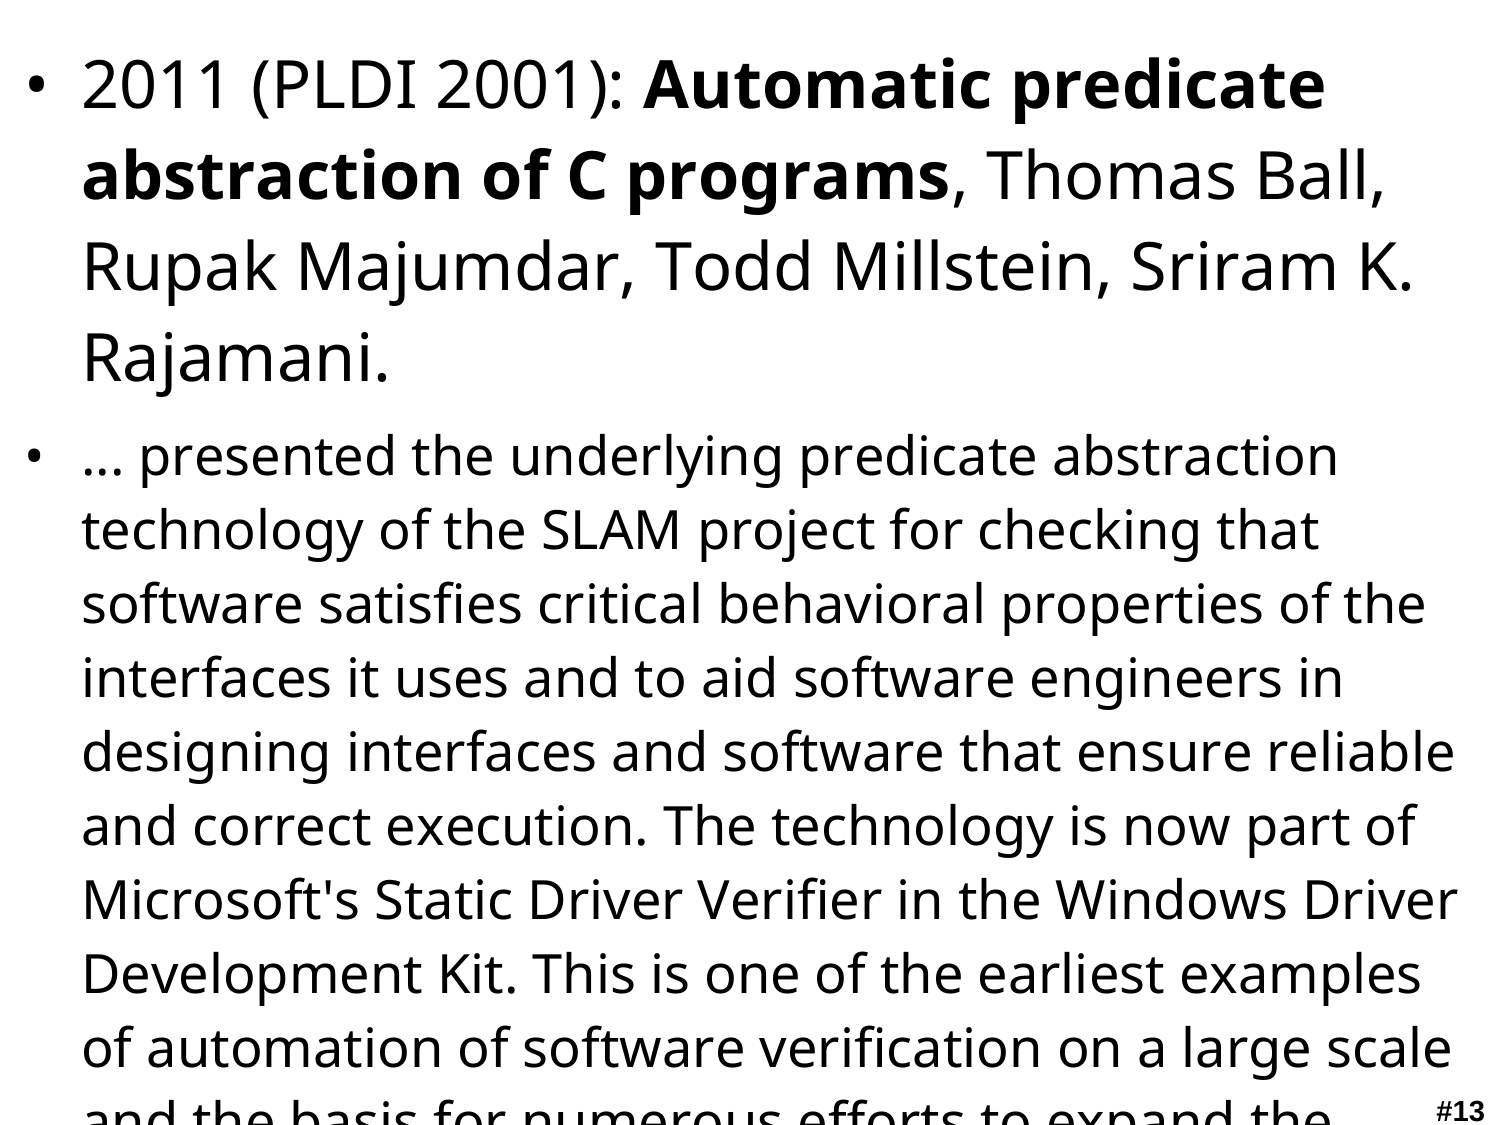

# 2011 (PLDI 2001): Automatic predicate abstraction of C programs, Thomas Ball, Rupak Majumdar, Todd Millstein, Sriram K. Rajamani.
... presented the underlying predicate abstraction technology of the SLAM project for checking that software satisfies critical behavioral properties of the interfaces it uses and to aid software engineers in designing interfaces and software that ensure reliable and correct execution. The technology is now part of Microsoft's Static Driver Verifier in the Windows Driver Development Kit. This is one of the earliest examples of automation of software verification on a large scale and the basis for numerous efforts to expand the domains that can be verified.
13